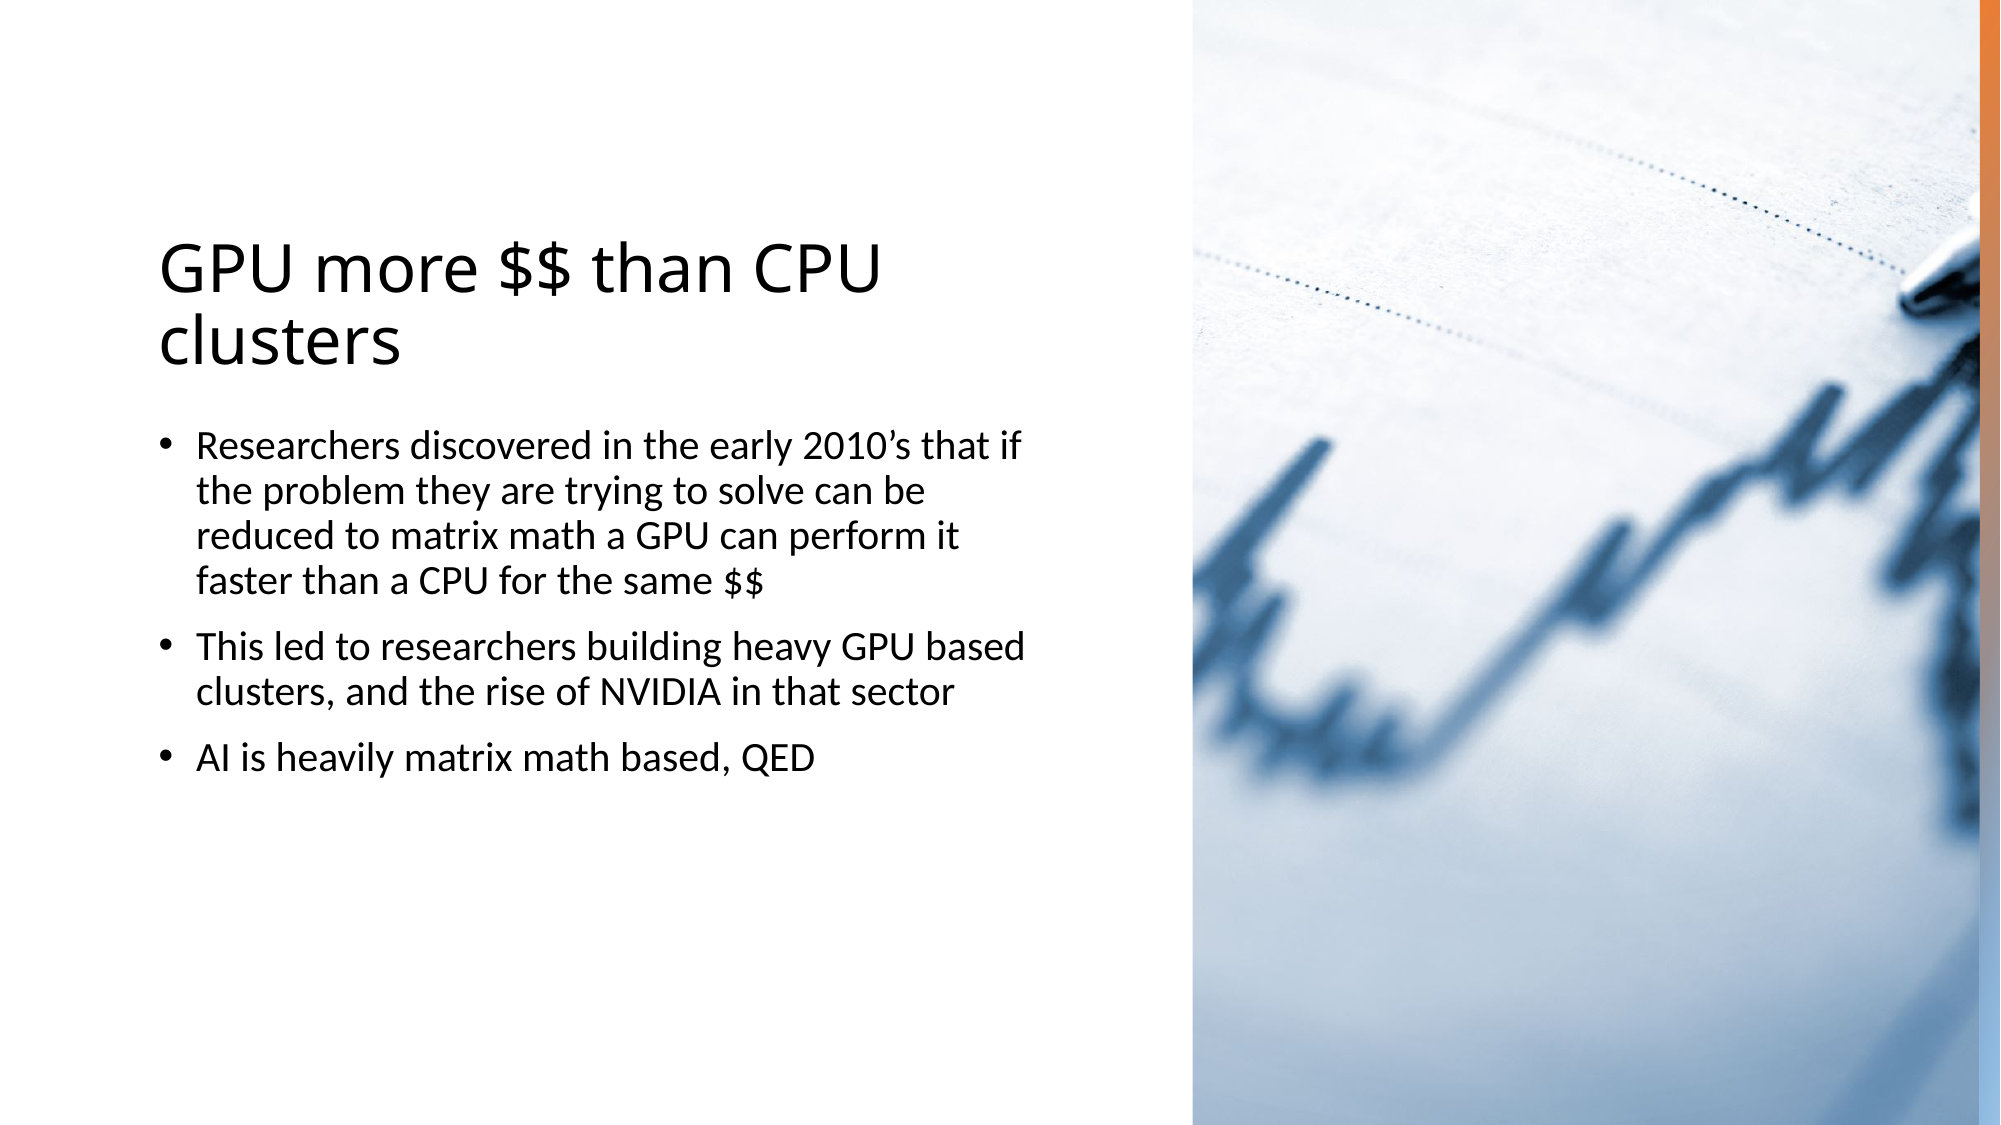

# GPU more $$ than CPU clusters
Researchers discovered in the early 2010’s that if the problem they are trying to solve can be reduced to matrix math a GPU can perform it faster than a CPU for the same $$
This led to researchers building heavy GPU based clusters, and the rise of NVIDIA in that sector
AI is heavily matrix math based, QED